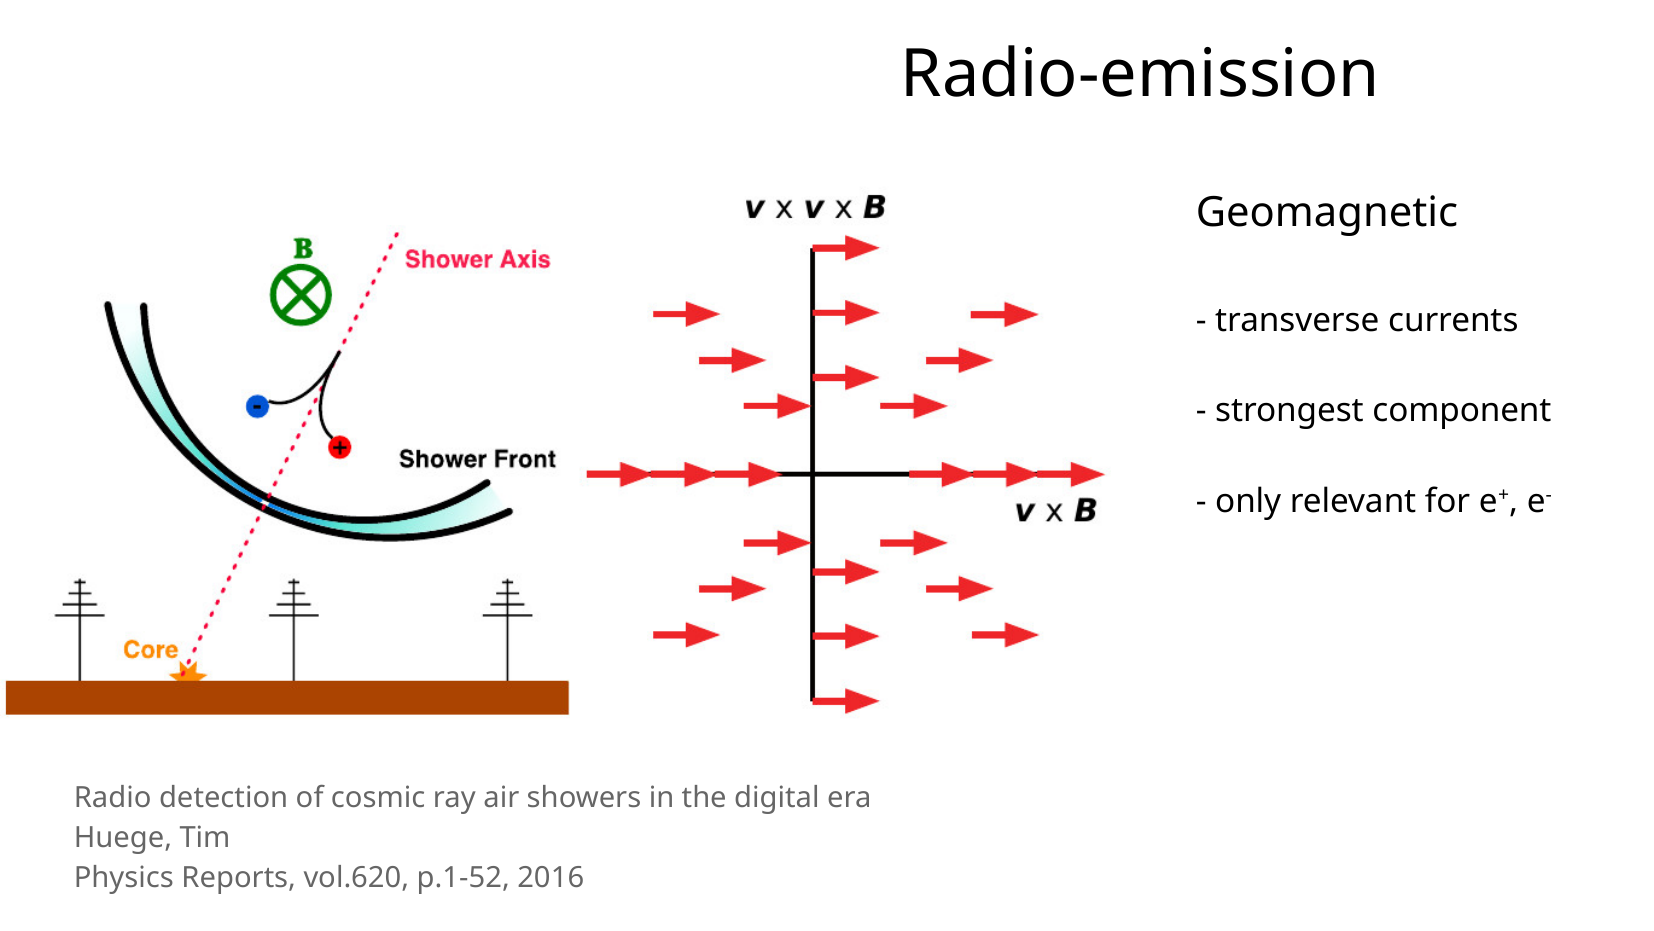

Radio-emission
Geomagnetic
- transverse currents
- strongest component
- only relevant for e+, e-
Radio detection of cosmic ray air showers in the digital era
Huege, Tim
Physics Reports, vol.620, p.1-52, 2016